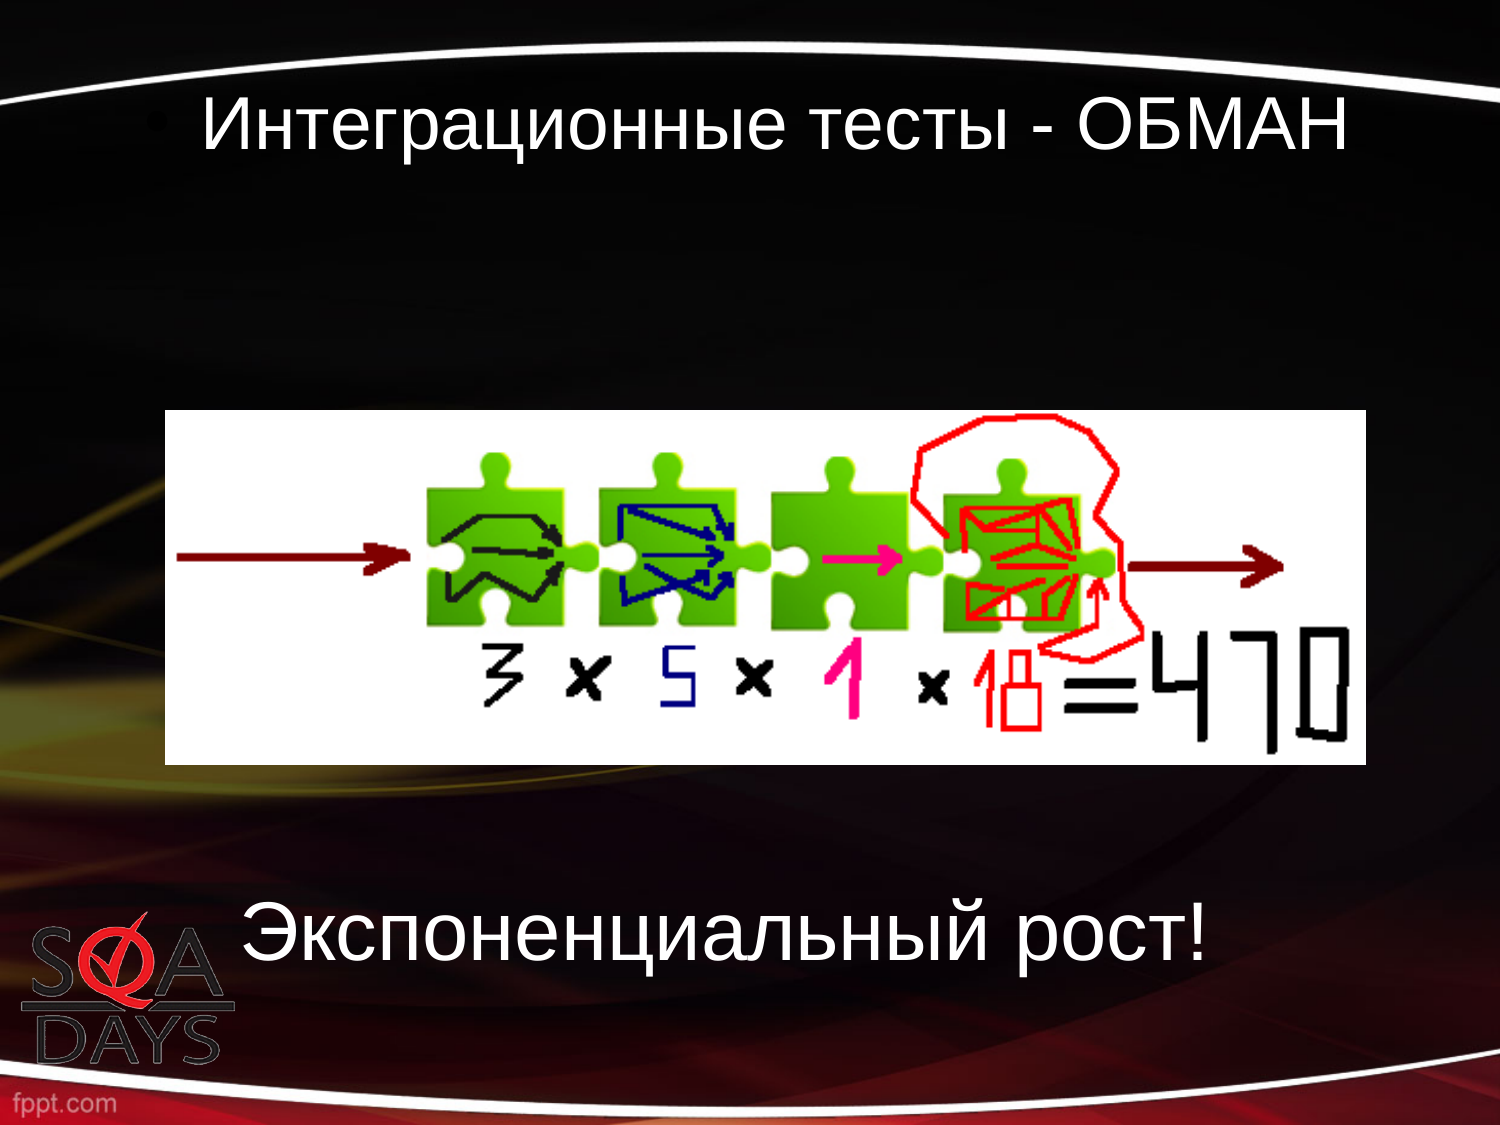

# Интеграционные тесты - ОБМАН
Экспоненциальный рост!